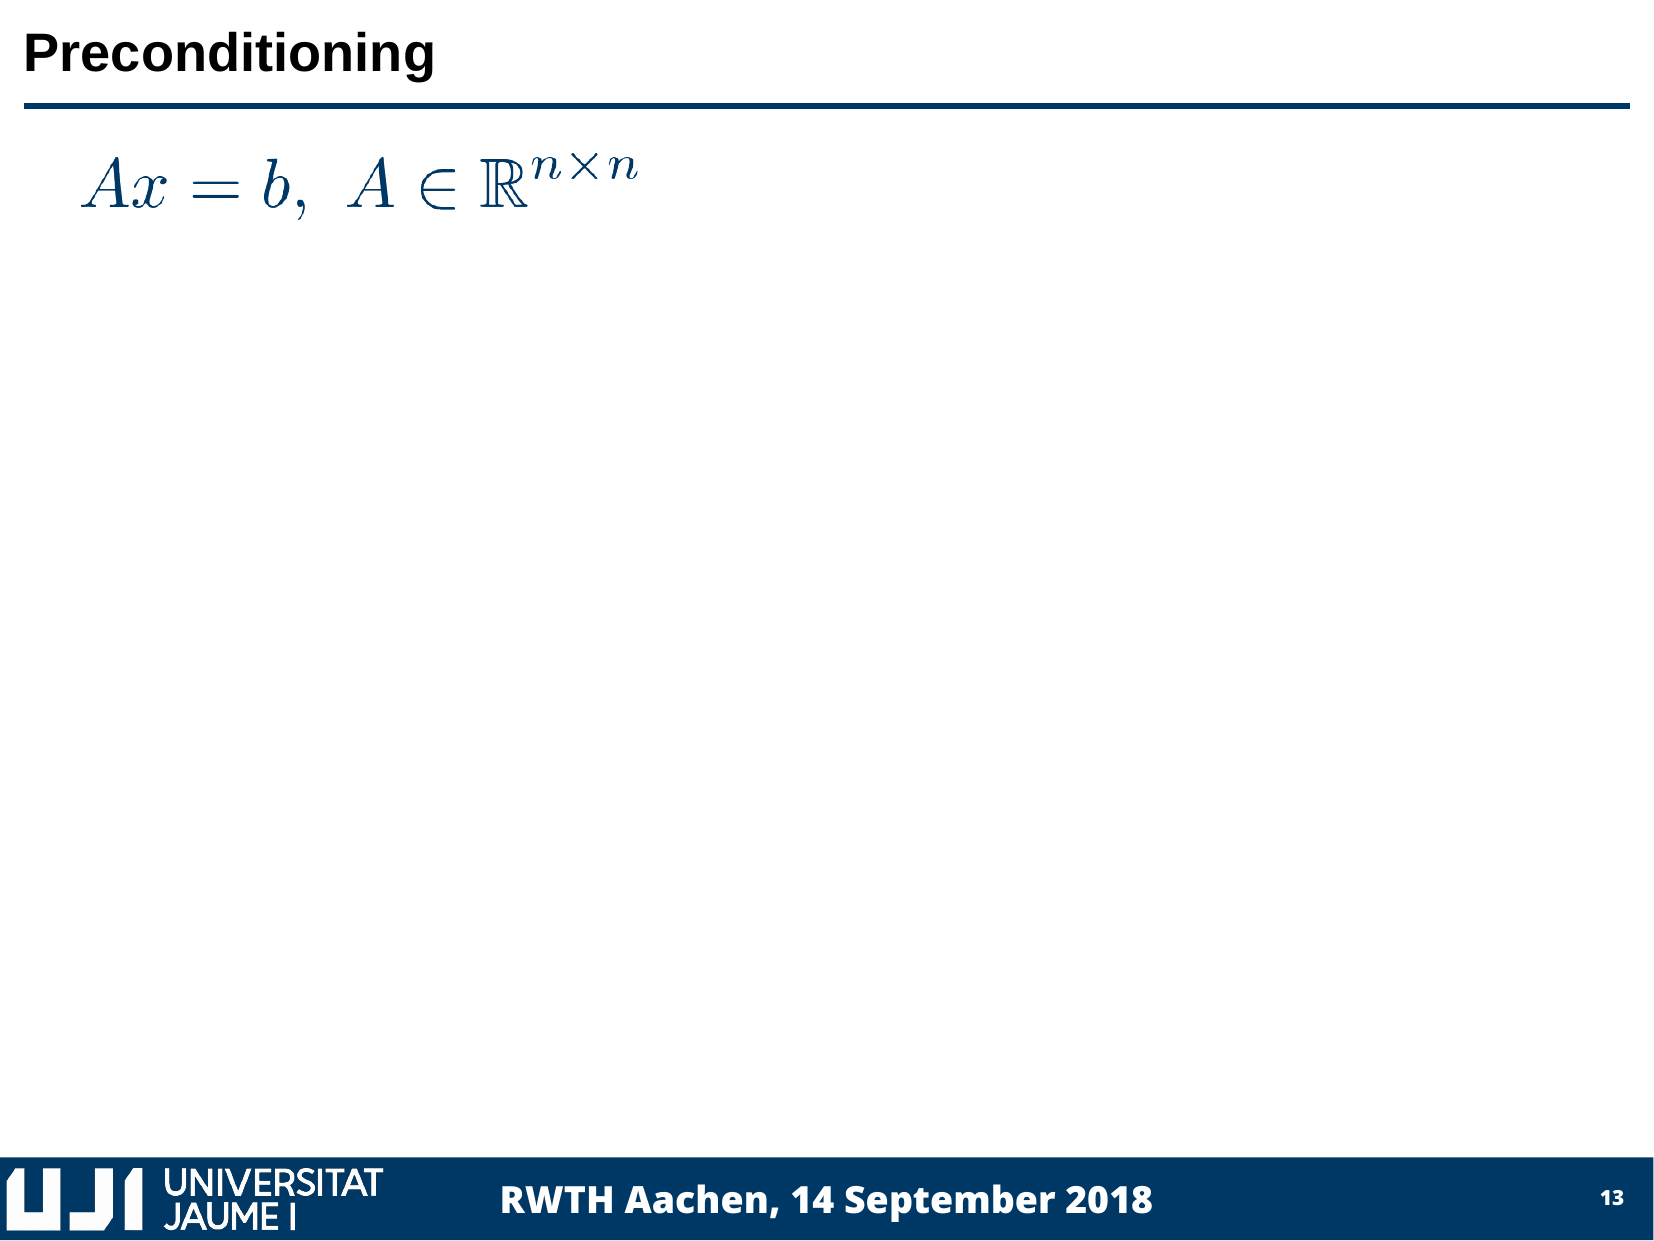

# Preconditioning
RWTH Aachen, 14 September 2018
13